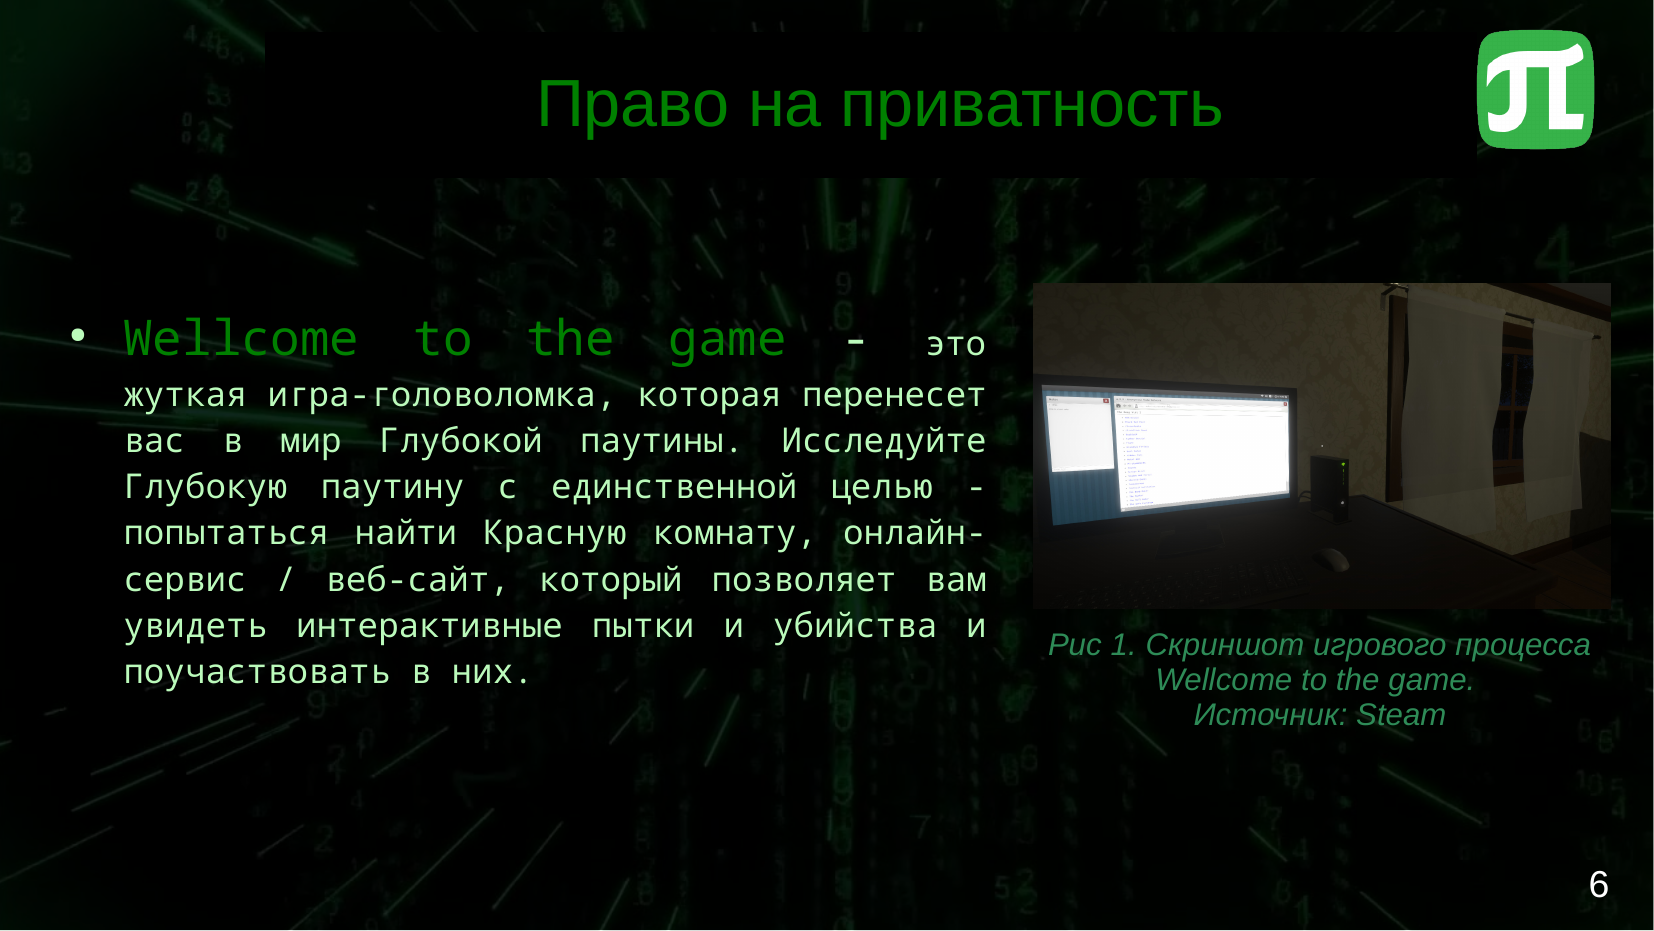

Право на приватность
# Wellcome to the game - это жуткая игра-головоломка, которая перенесет вас в мир Глубокой паутины. Исследуйте Глубокую паутину с единственной целью - попытаться найти Красную комнату, онлайн-сервис / веб-сайт, который позволяет вам увидеть интерактивные пытки и убийства и поучаствовать в них.
Рис 1. Скриншот игрового процесса Wellcome to the game.
Источник: Steam
6